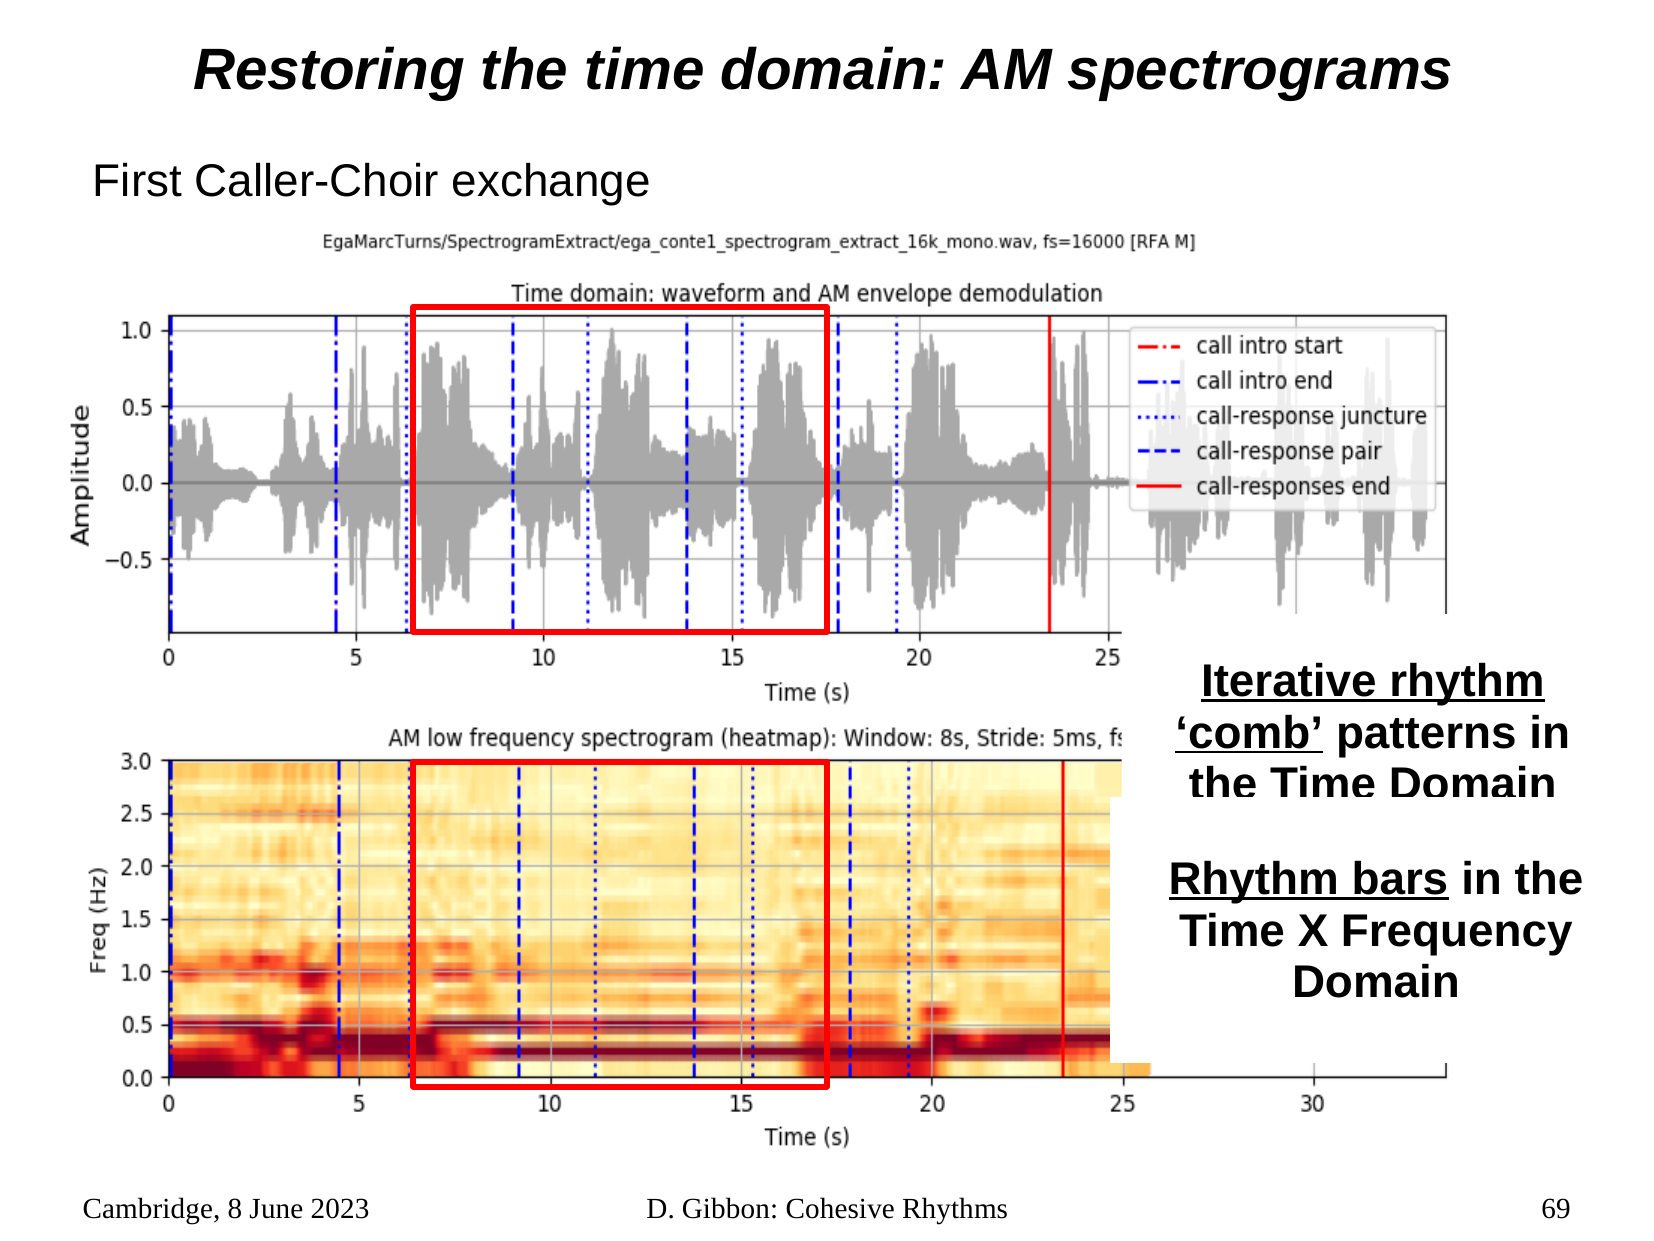

# Restoring the time domain: AM spectrograms
First Caller-Choir exchange
Iterative rhythm ‘comb’ patterns in the Time Domain
Rhythm bars in the Time X Frequency Domain
Cambridge, 8 June 2023
D. Gibbon: Cohesive Rhythms
69